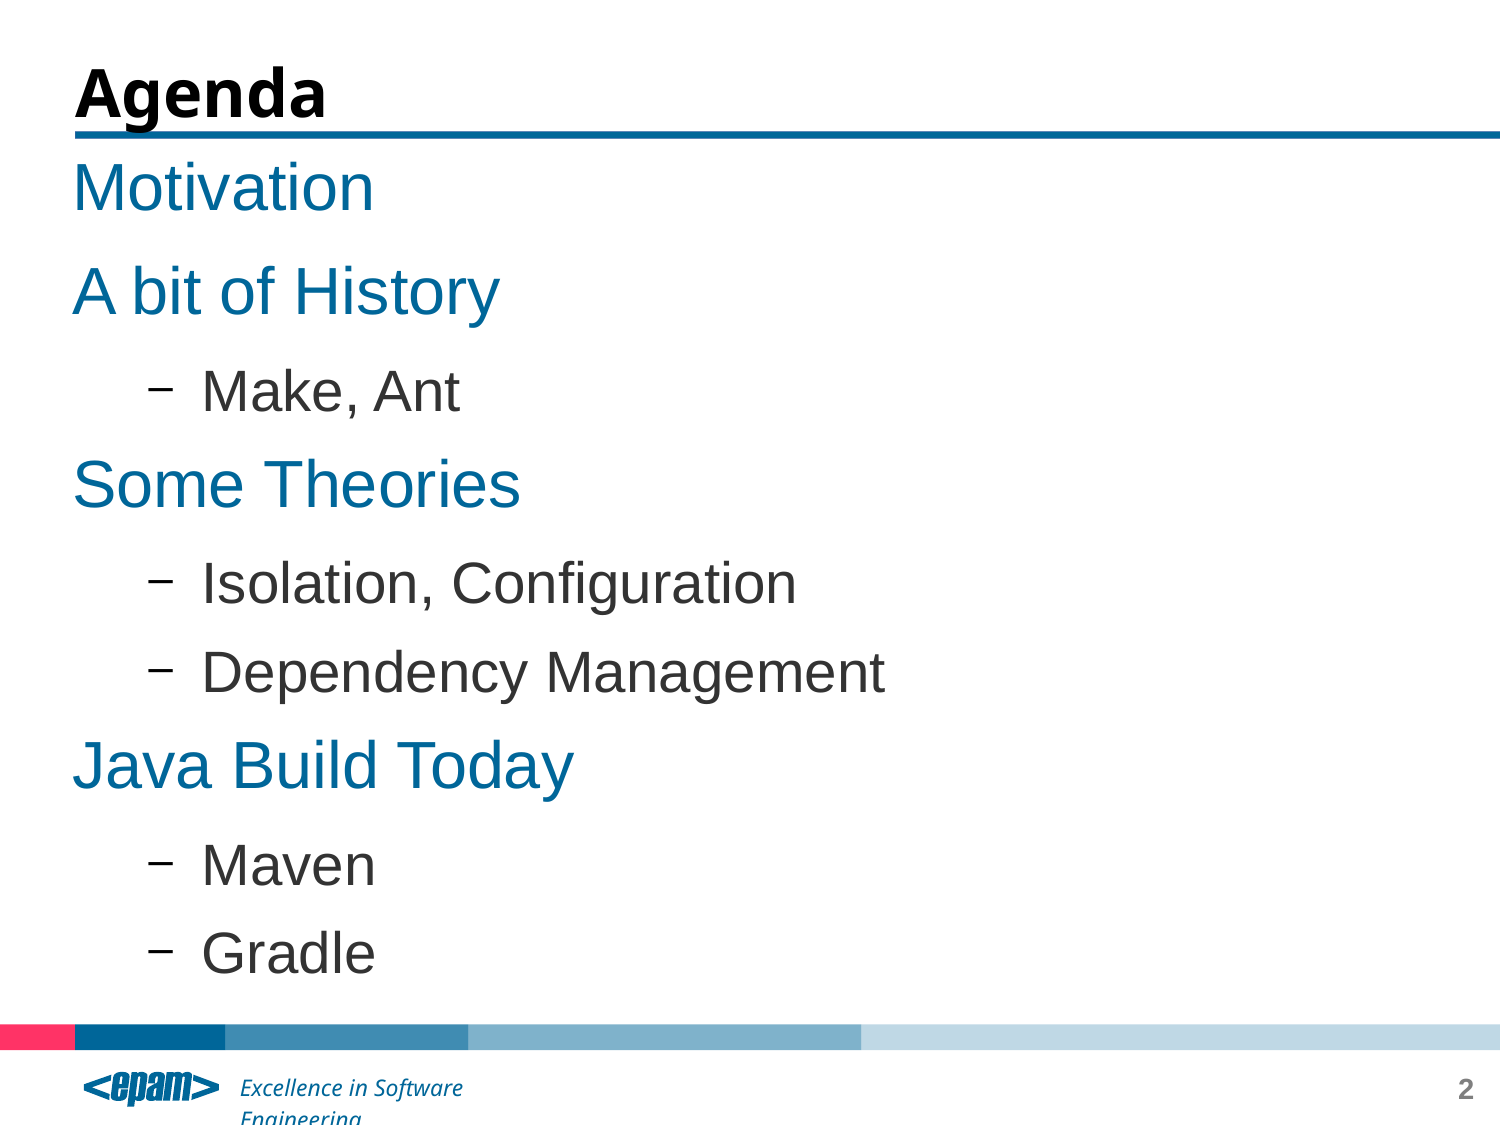

# Agenda
Motivation
A bit of History
Make, Ant
Some Theories
Isolation, Configuration
Dependency Management
Java Build Today
Maven
Gradle